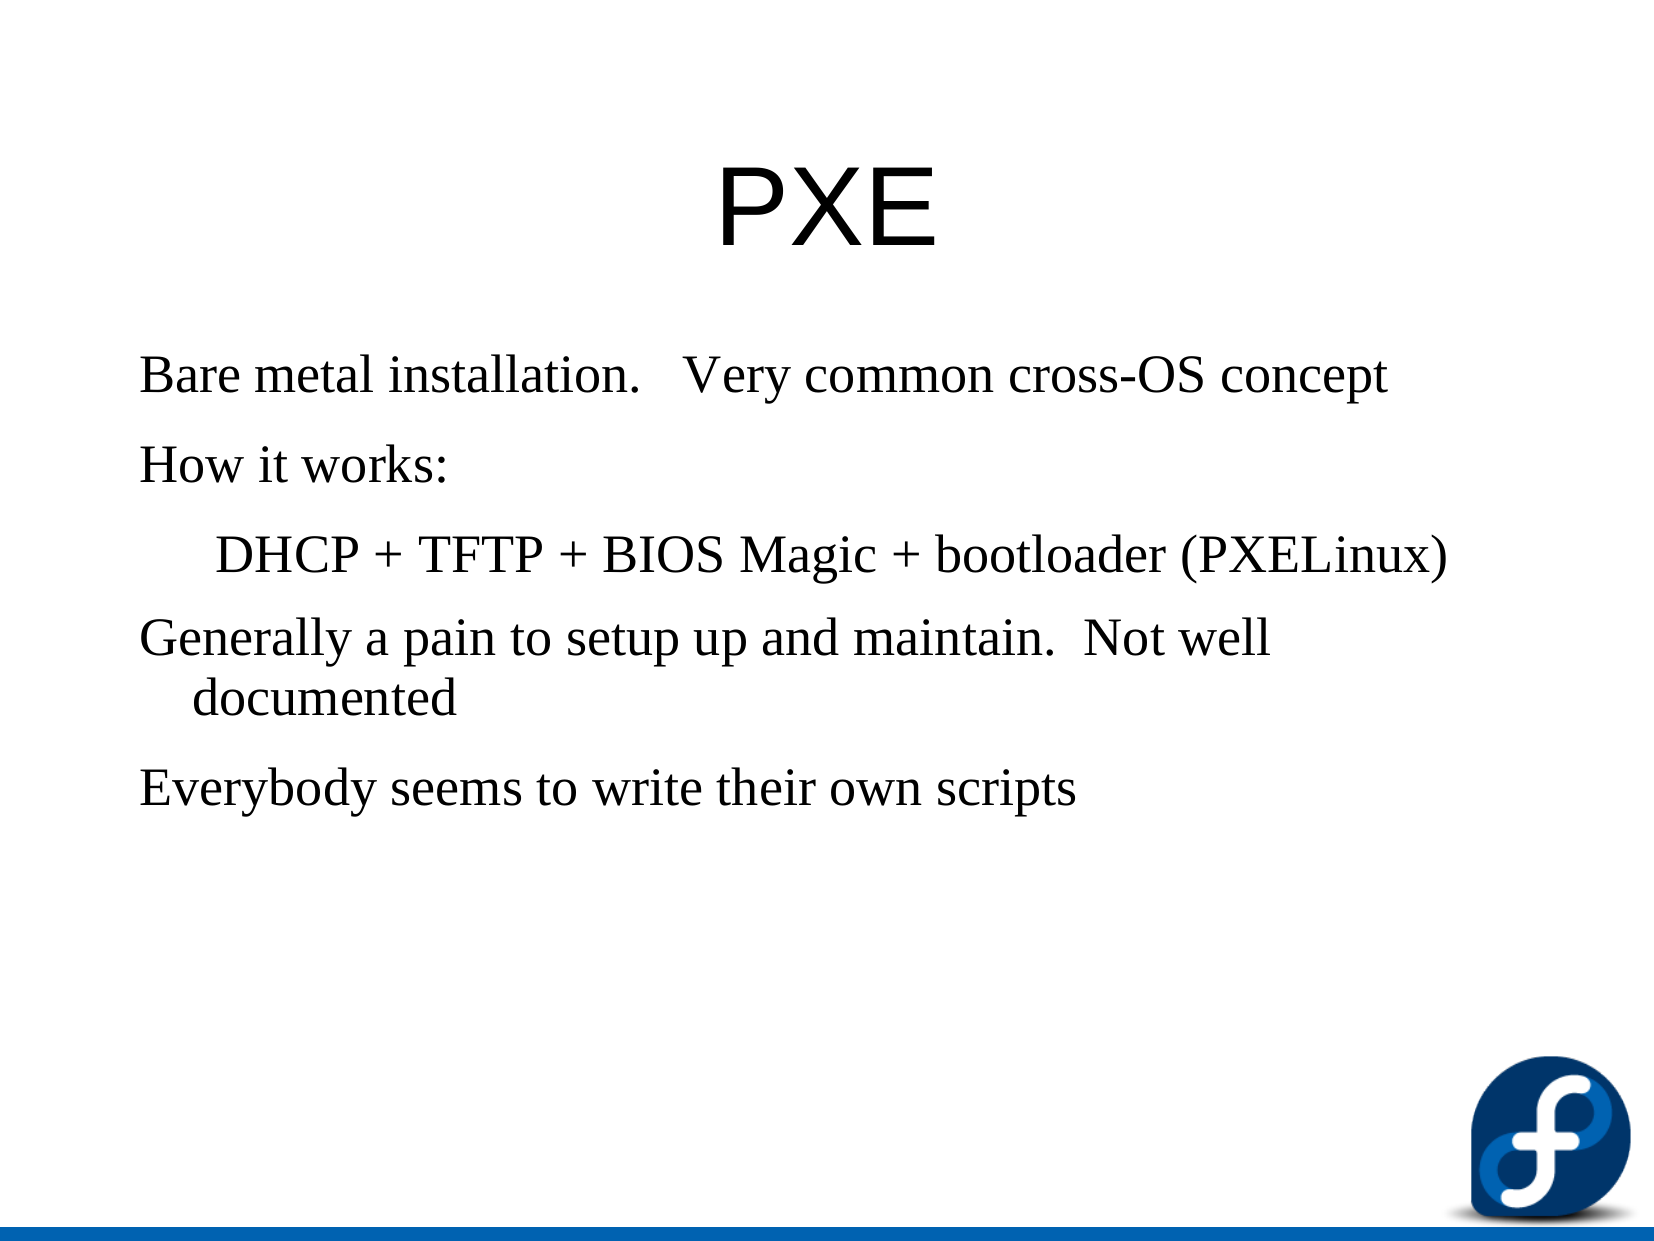

# PXE
Bare metal installation. Very common cross-OS concept
How it works:
DHCP + TFTP + BIOS Magic + bootloader (PXELinux)
Generally a pain to setup up and maintain. Not well documented
Everybody seems to write their own scripts